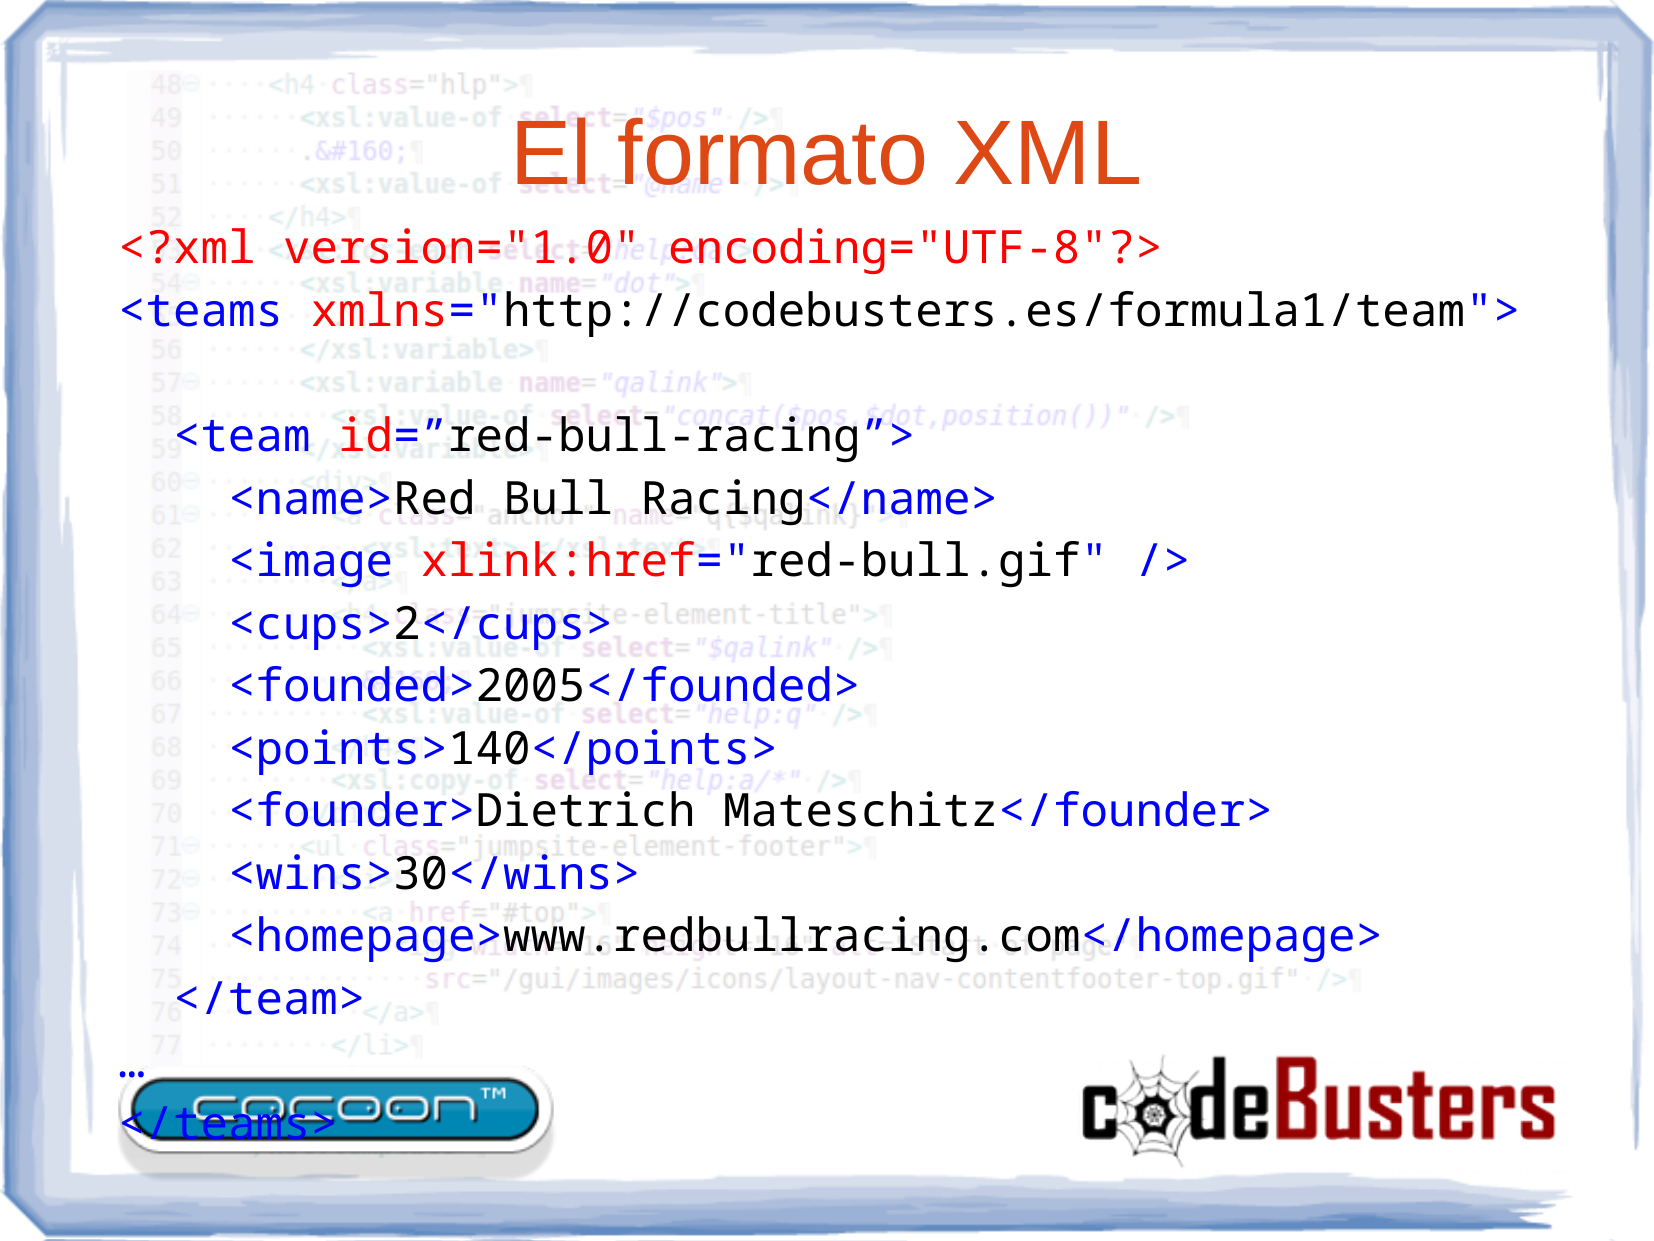

# El formato XML
<?xml version="1.0" encoding="UTF-8"?>
<teams xmlns="http://codebusters.es/formula1/team">
 <team id=”red-bull-racing”>
 <name>Red Bull Racing</name>
 <image xlink:href="red-bull.gif" />
 <cups>2</cups>
 <founded>2005</founded>
 <points>140</points>
 <founder>Dietrich Mateschitz</founder>
 <wins>30</wins>
 <homepage>www.redbullracing.com</homepage>
 </team>
…
</teams>